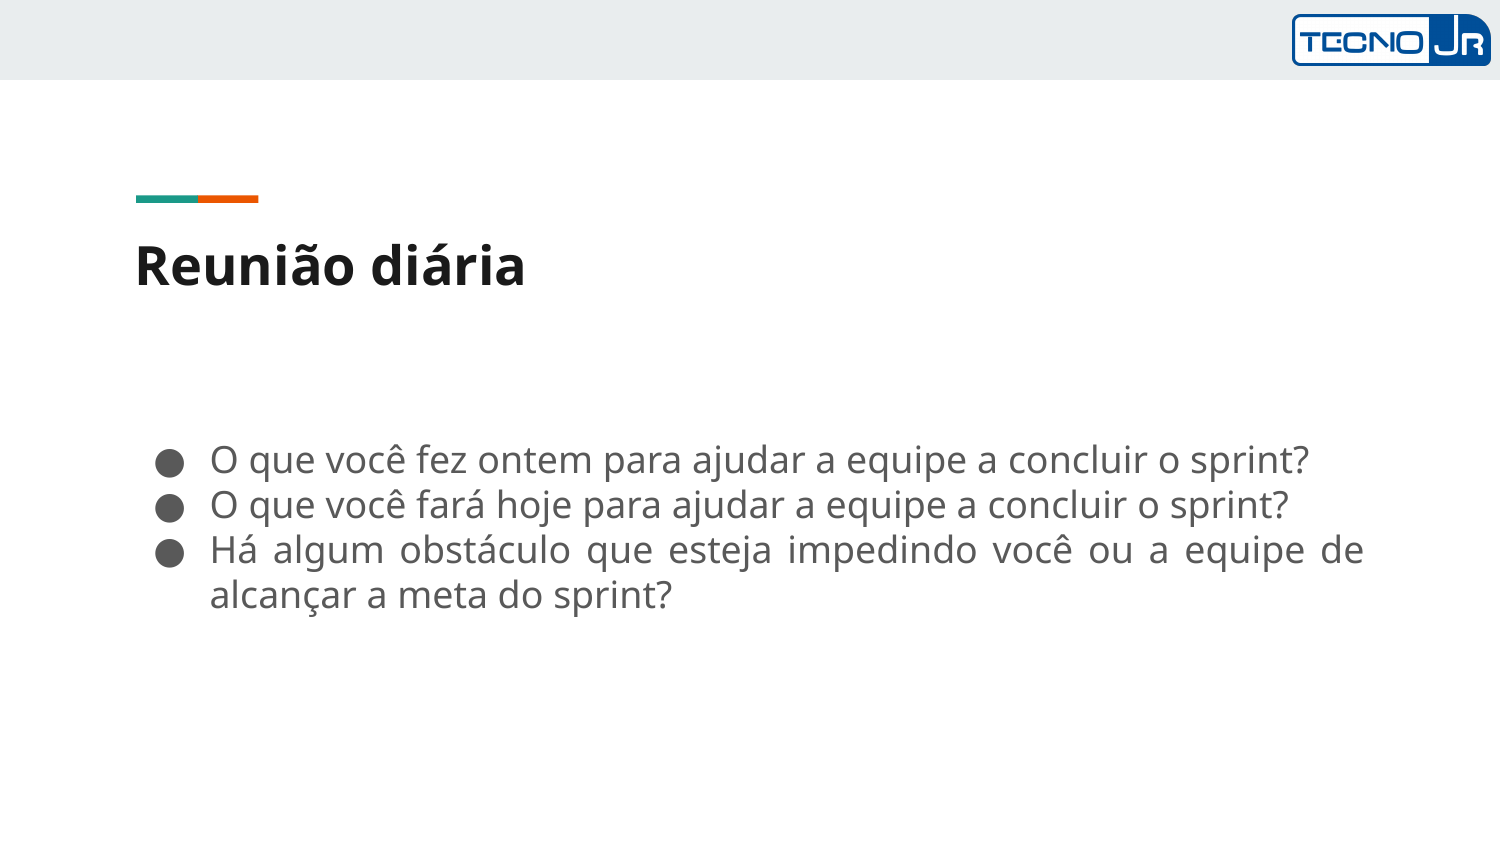

# Reunião diária
O que você fez ontem para ajudar a equipe a concluir o sprint?
O que você fará hoje para ajudar a equipe a concluir o sprint?
Há algum obstáculo que esteja impedindo você ou a equipe de alcançar a meta do sprint?